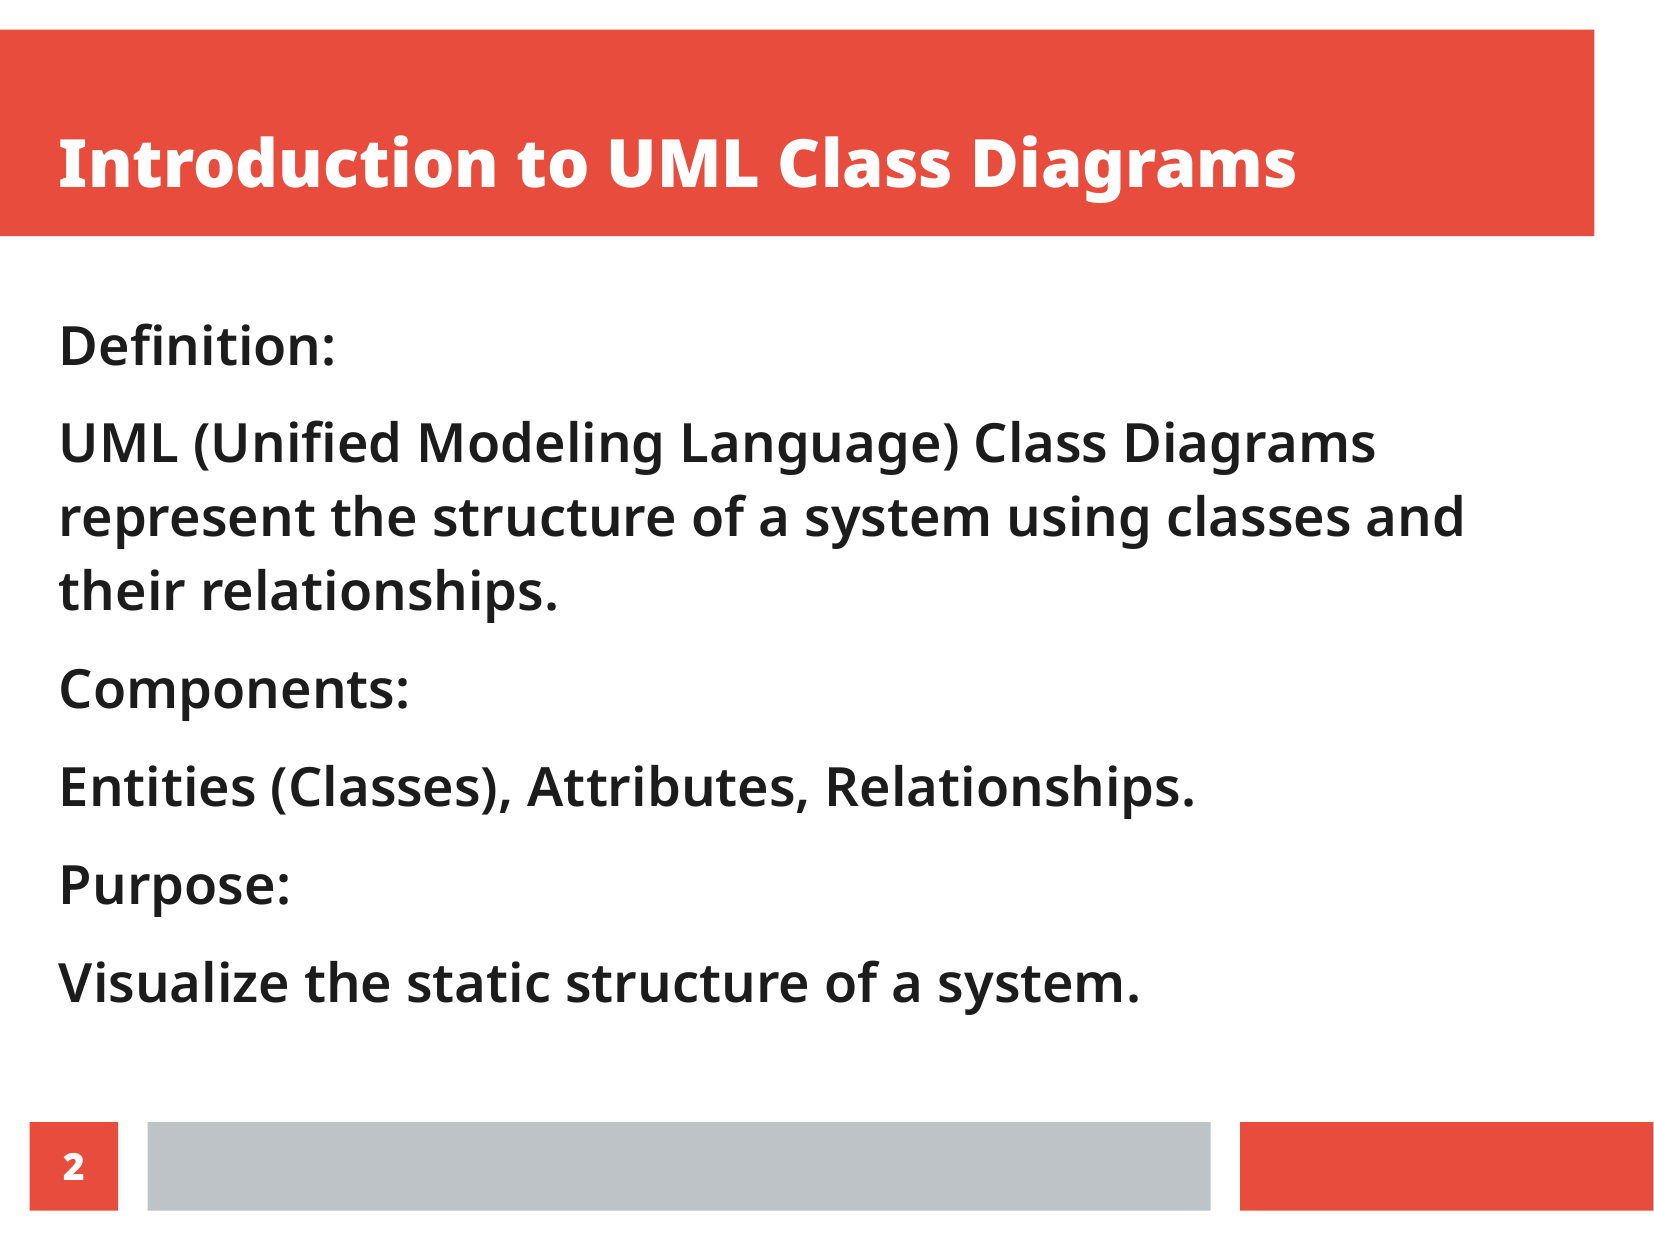

# Introduction to UML Class Diagrams
Definition:
UML (Unified Modeling Language) Class Diagrams represent the structure of a system using classes and their relationships.
Components:
Entities (Classes), Attributes, Relationships.
Purpose:
Visualize the static structure of a system.
2